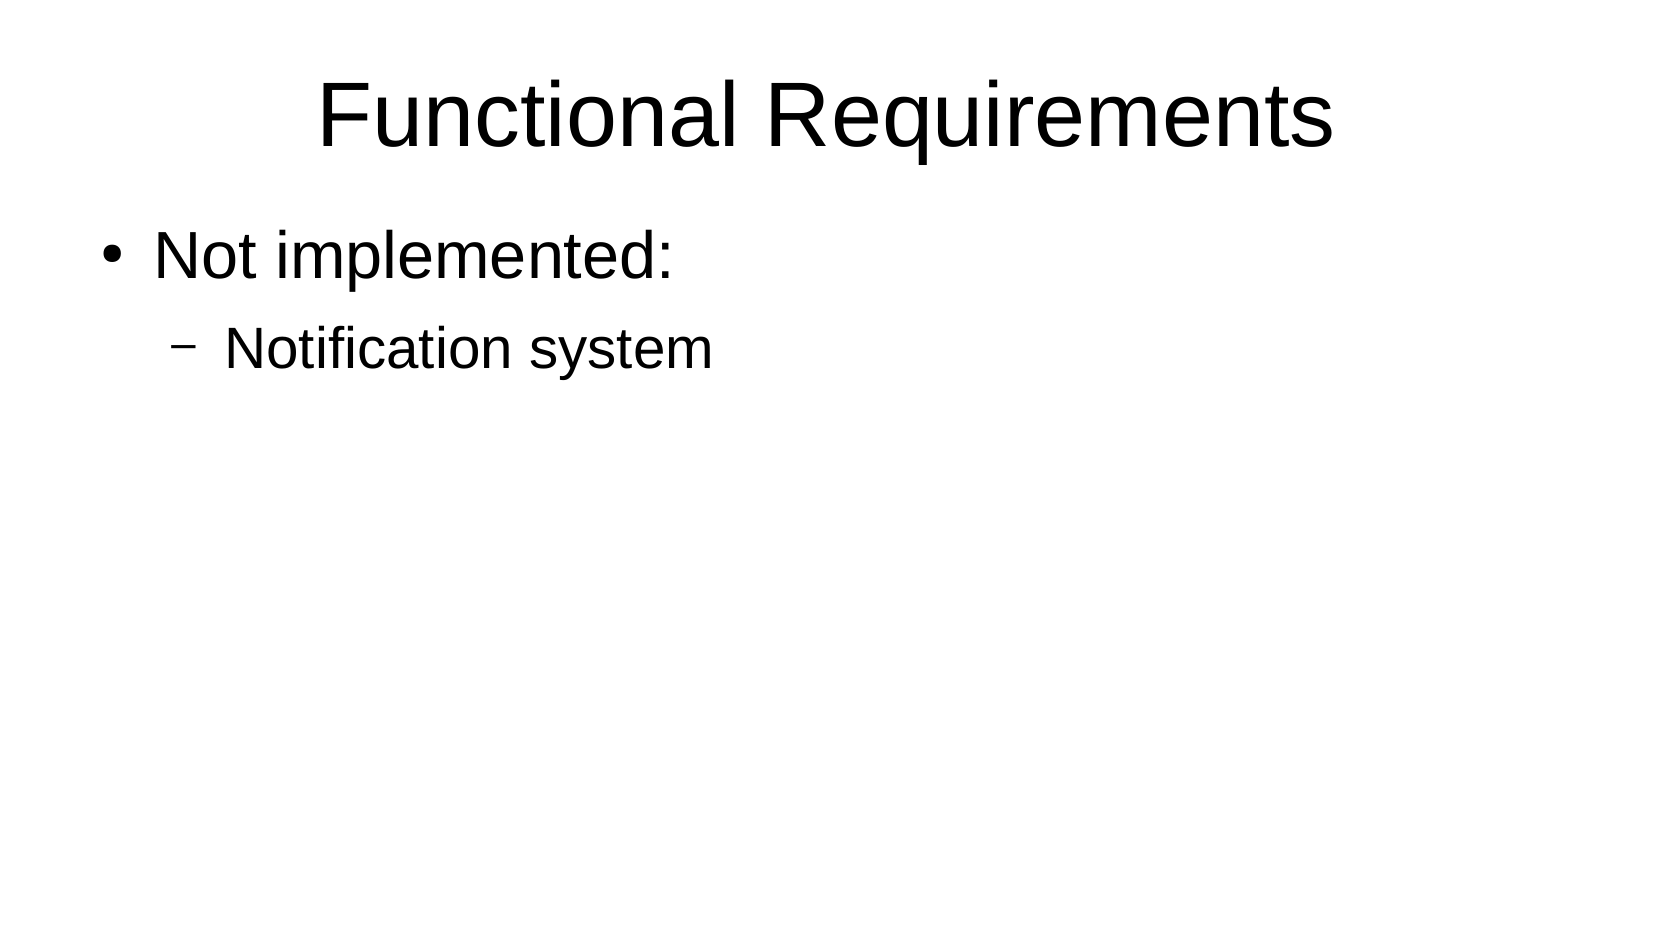

# Functional Requirements
Not implemented:
Notification system